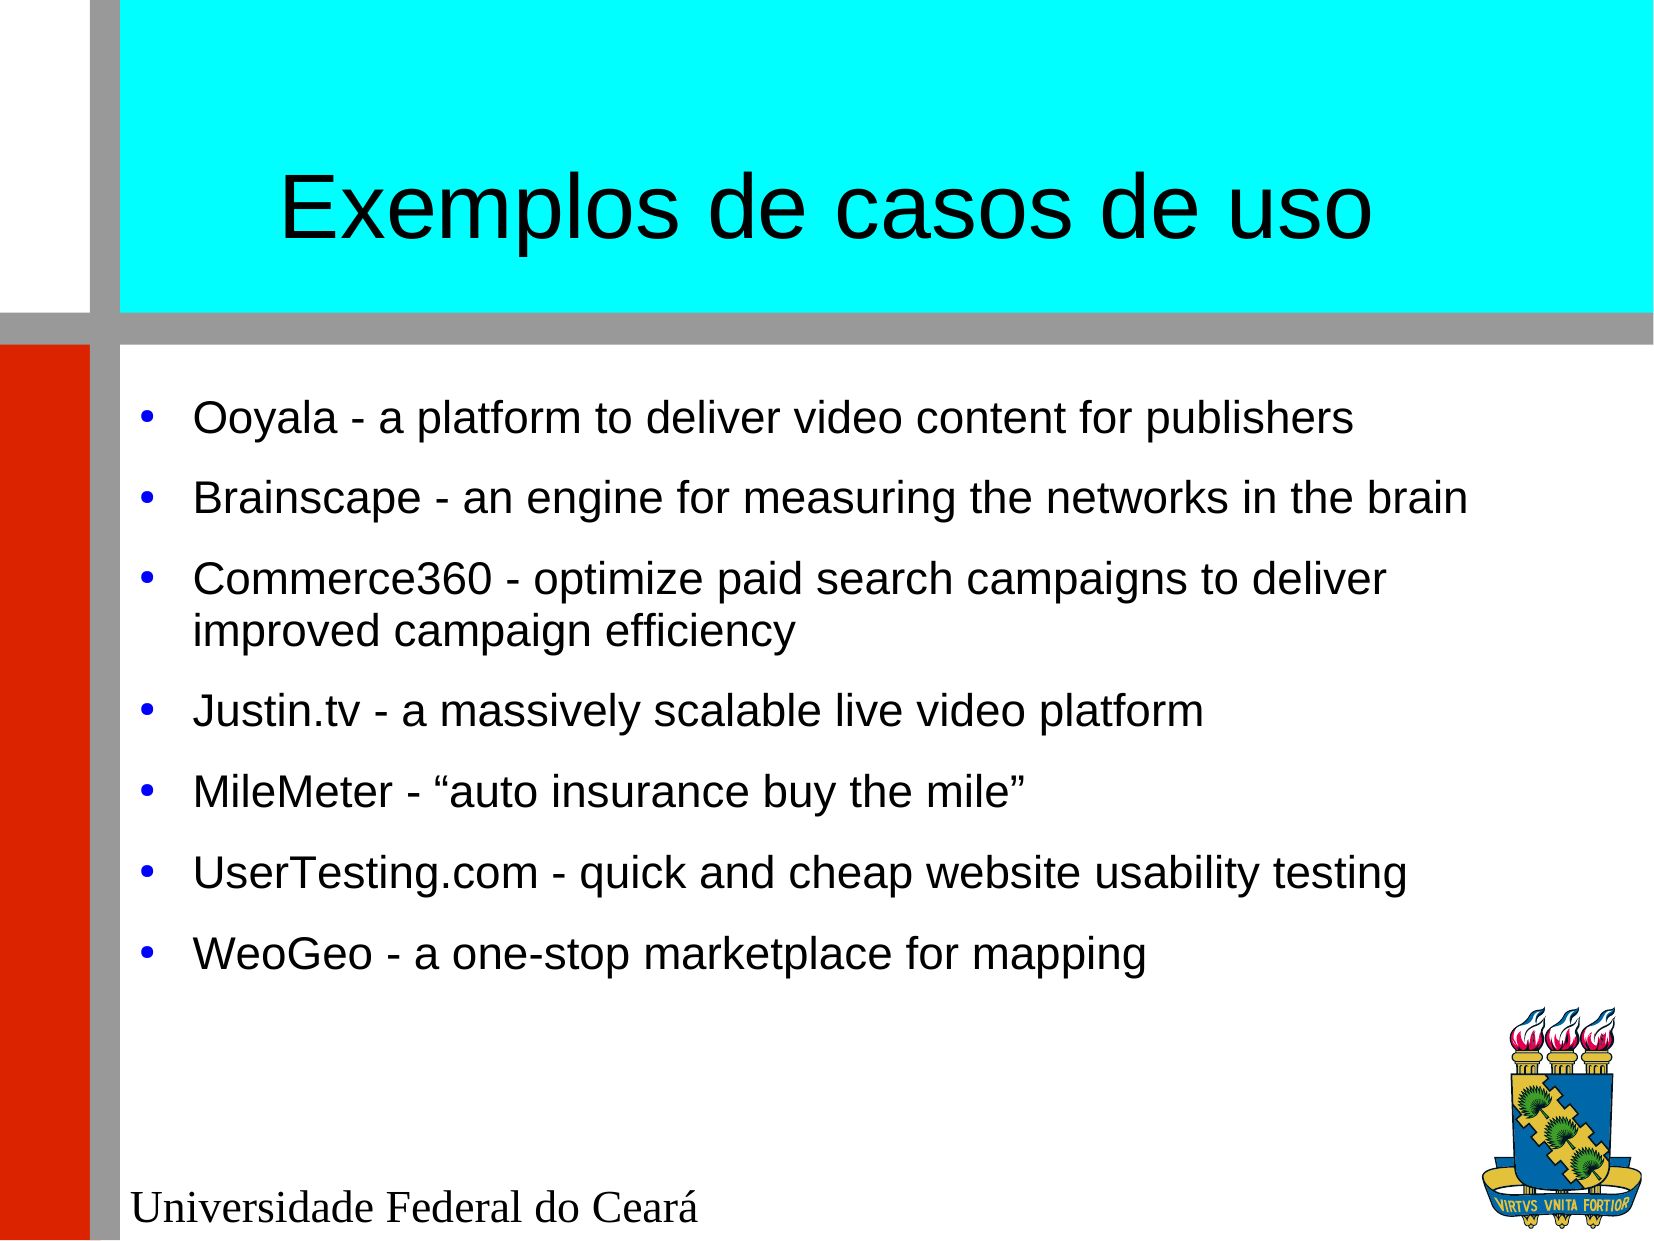

# Exemplos de casos de uso
Ooyala - a platform to deliver video content for publishers
Brainscape - an engine for measuring the networks in the brain
Commerce360 - optimize paid search campaigns to deliver improved campaign efficiency
Justin.tv - a massively scalable live video platform
MileMeter - “auto insurance buy the mile”
UserTesting.com - quick and cheap website usability testing
WeoGeo - a one-stop marketplace for mapping